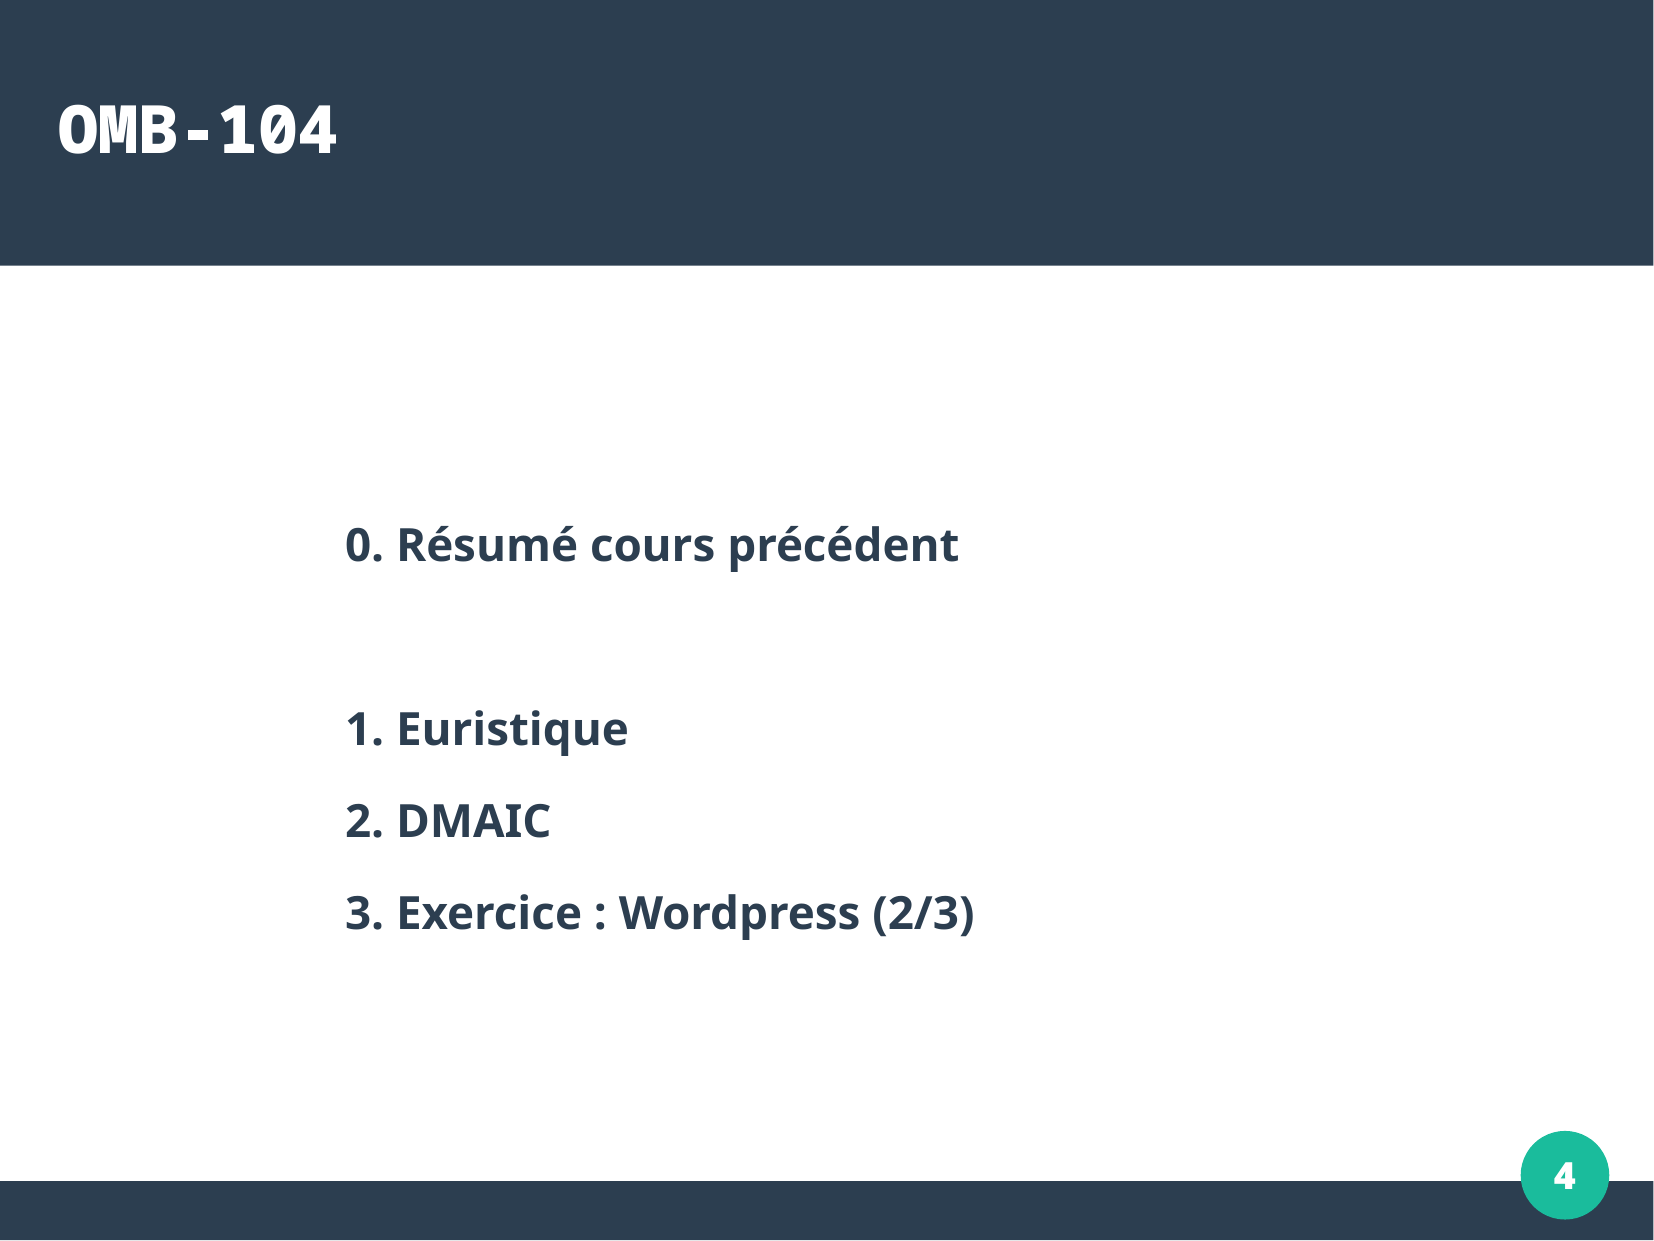

# OMB-104
0. Résumé cours précédent
1. Euristique
2. DMAIC
3. Exercice : Wordpress (2/3)
4